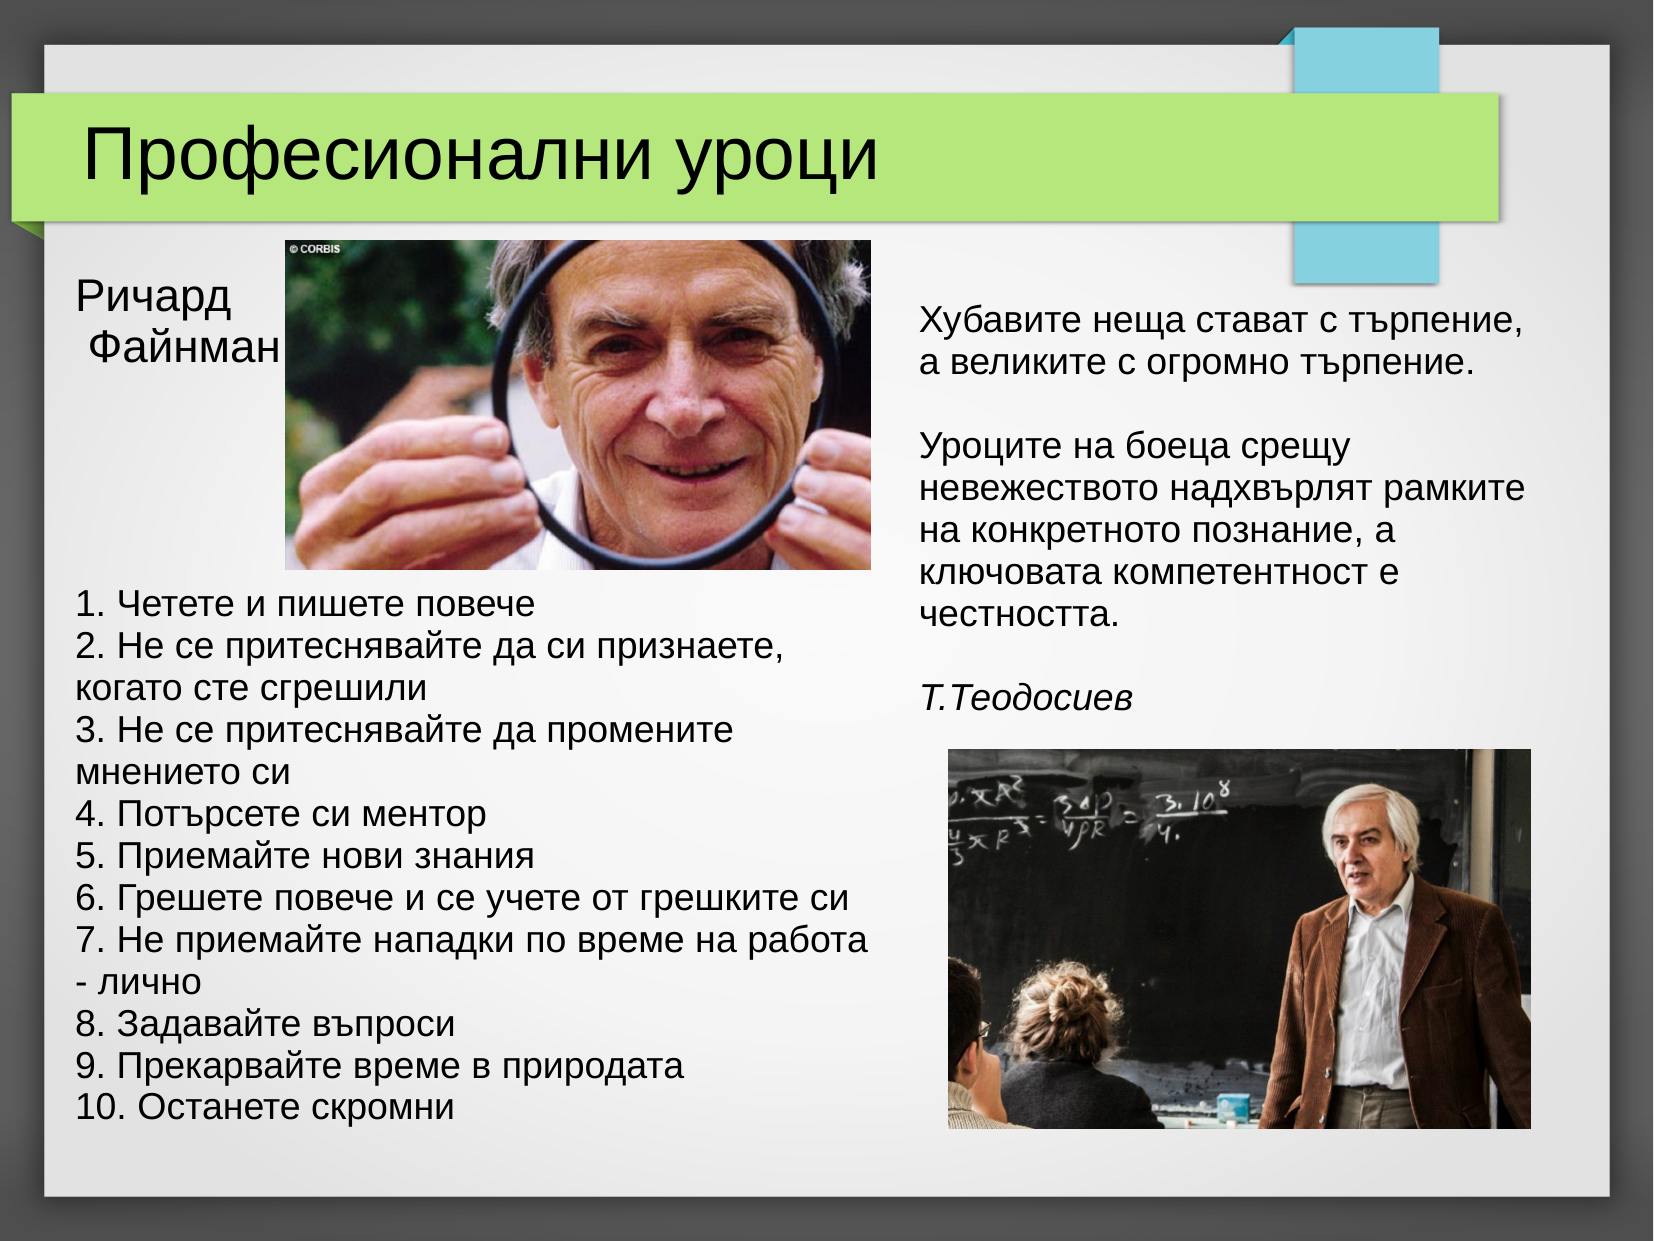

# Професионални уроци
Ричард
 Файнман
1. Четете и пишете повече
2. Не се притеснявайте да си признаете, когато сте сгрешили
3. Не се притеснявайте да промените мнението си
4. Потърсете си ментор
5. Приемайте нови знания
6. Грешете повече и се учете от грешките си
7. Не приемайте нападки по време на работа - лично
8. Задавайте въпроси
9. Прекарвайте време в природата
10. Останете скромни
Хубавите неща стават с търпение, а великите с огромно търпение.
Уроците на боеца срещу невежеството надхвърлят рамките на конкретното познание, а ключовата компетентност е честността.
Т.Теодосиев